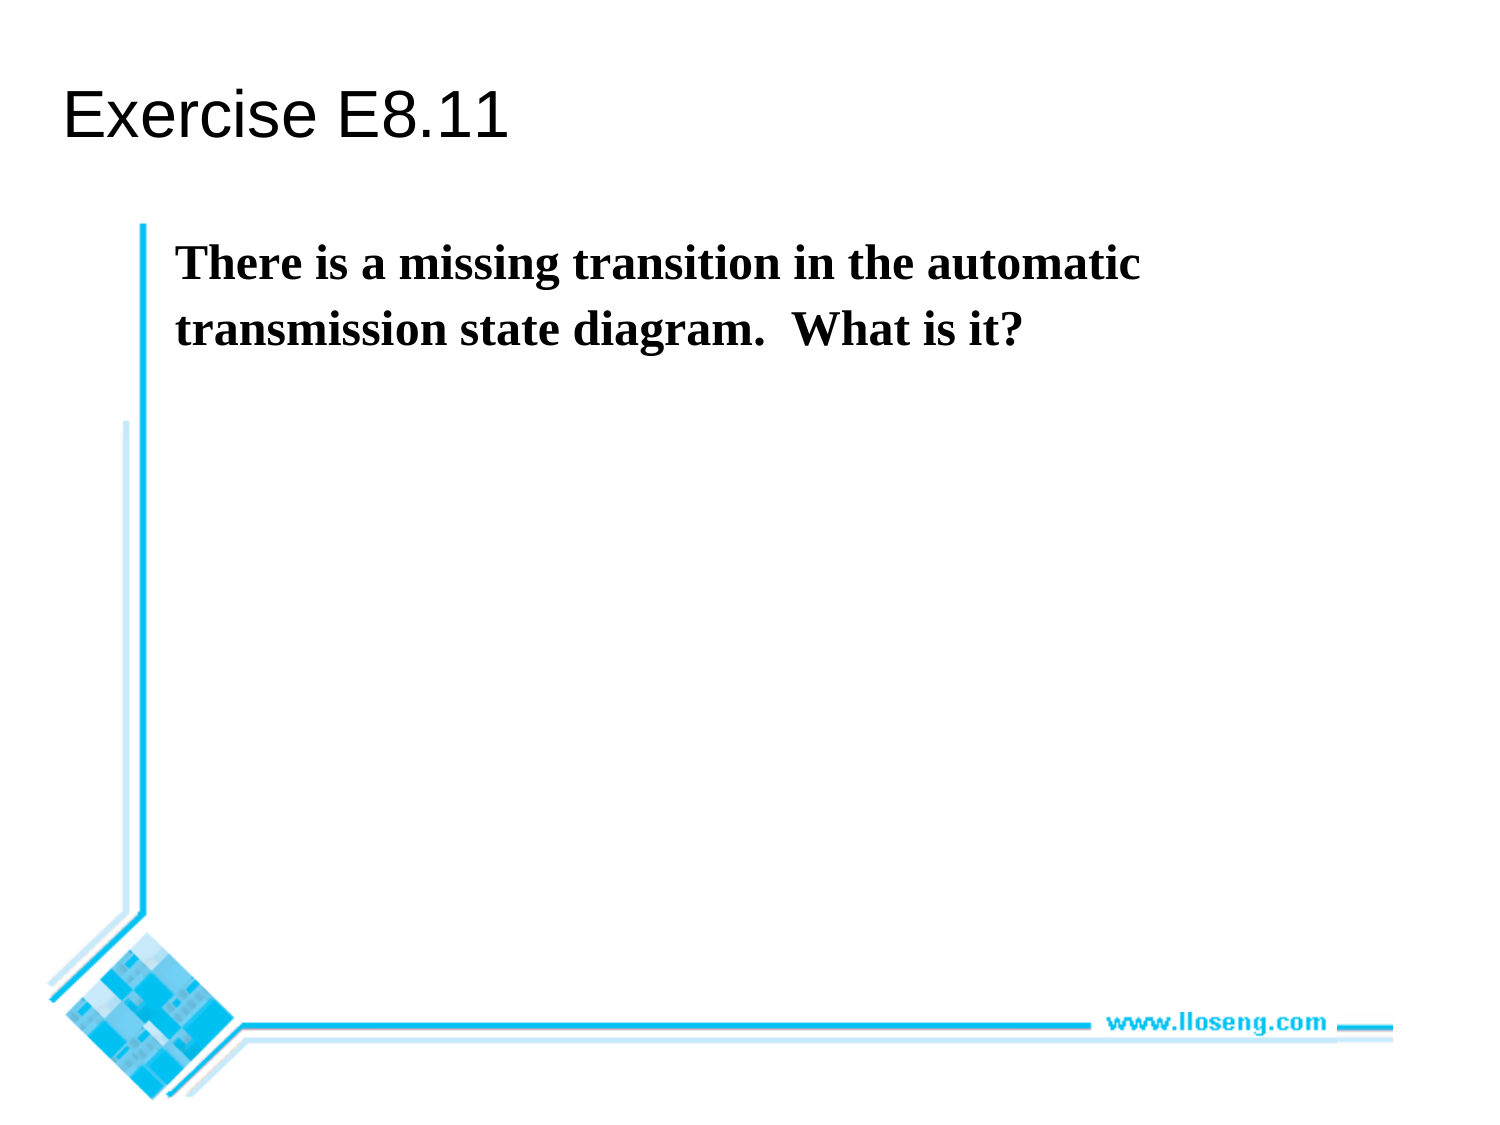

# Exercise E8.11
There is a missing transition in the automatic transmission state diagram. What is it?